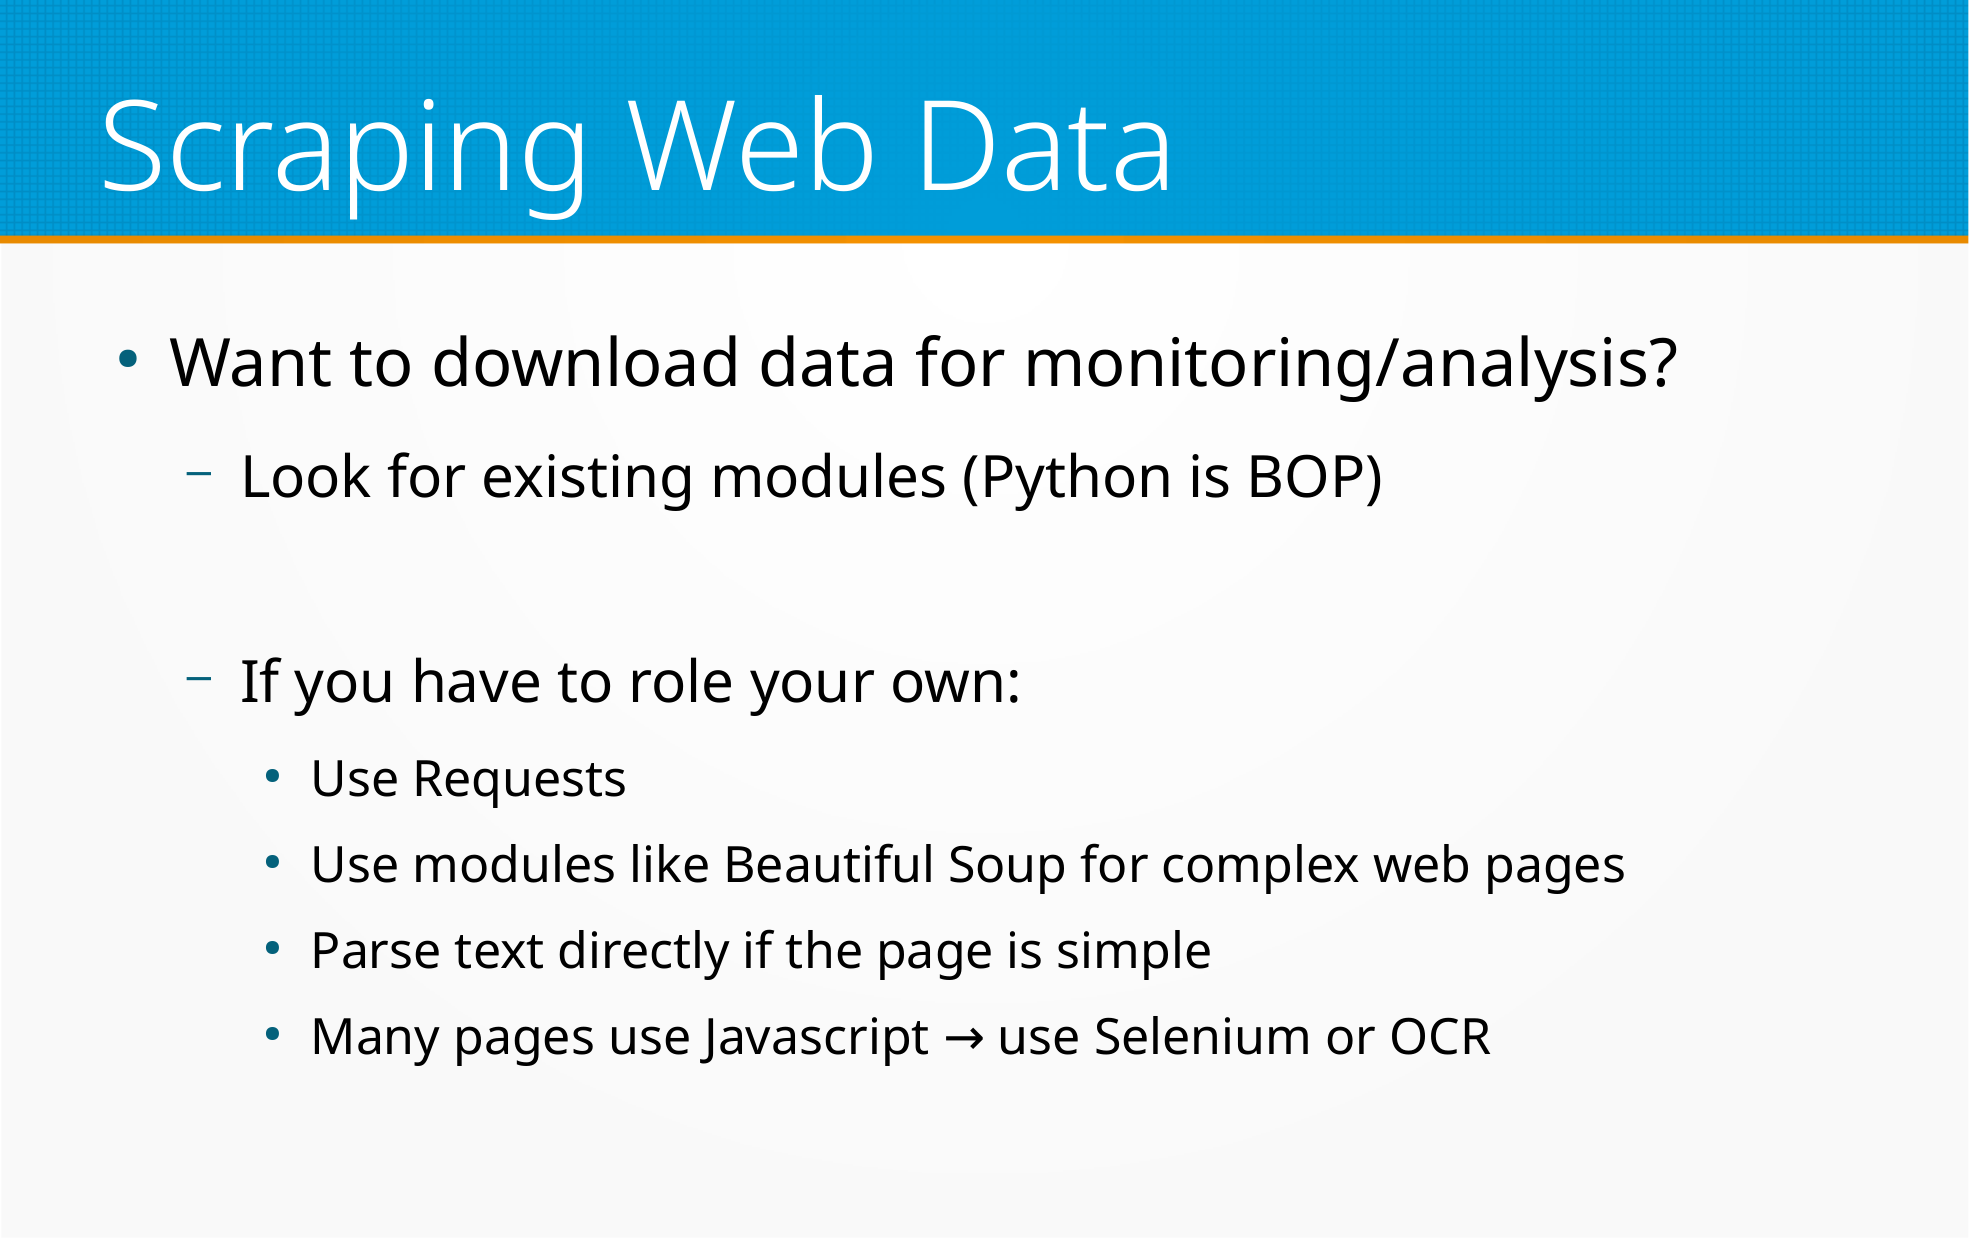

# Scraping Web Data
Want to download data for monitoring/analysis?
Look for existing modules (Python is BOP)
If you have to role your own:
Use Requests
Use modules like Beautiful Soup for complex web pages
Parse text directly if the page is simple
Many pages use Javascript → use Selenium or OCR